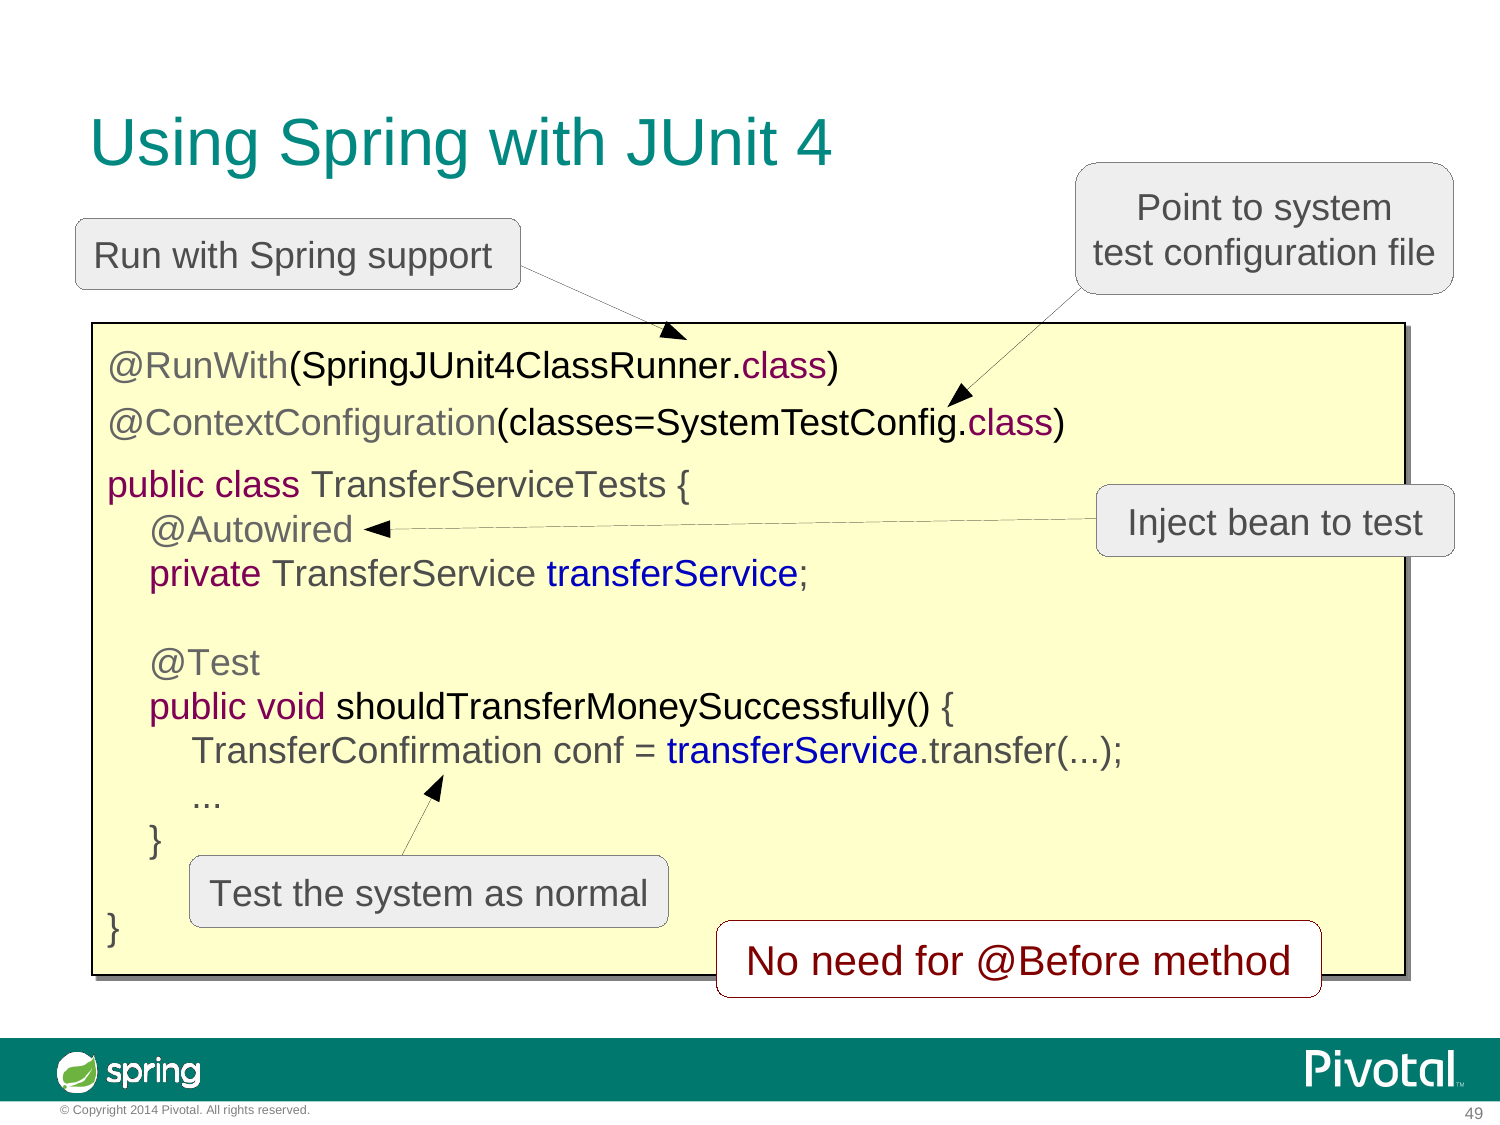

# Using Spring with JUnit 4
Point to system
test configuration file
Run with Spring support
@RunWith(SpringJUnit4ClassRunner.class)
@ContextConfiguration(classes=SystemTestConfig.class)
public class TransferServiceTests {
 @Autowired
 private TransferService transferService;
 @Test
 public void shouldTransferMoneySuccessfully() {
 TransferConfirmation conf = transferService.transfer(...);
 ...
 }
}
Inject bean to test
Test the system as normal
No need for @Before method